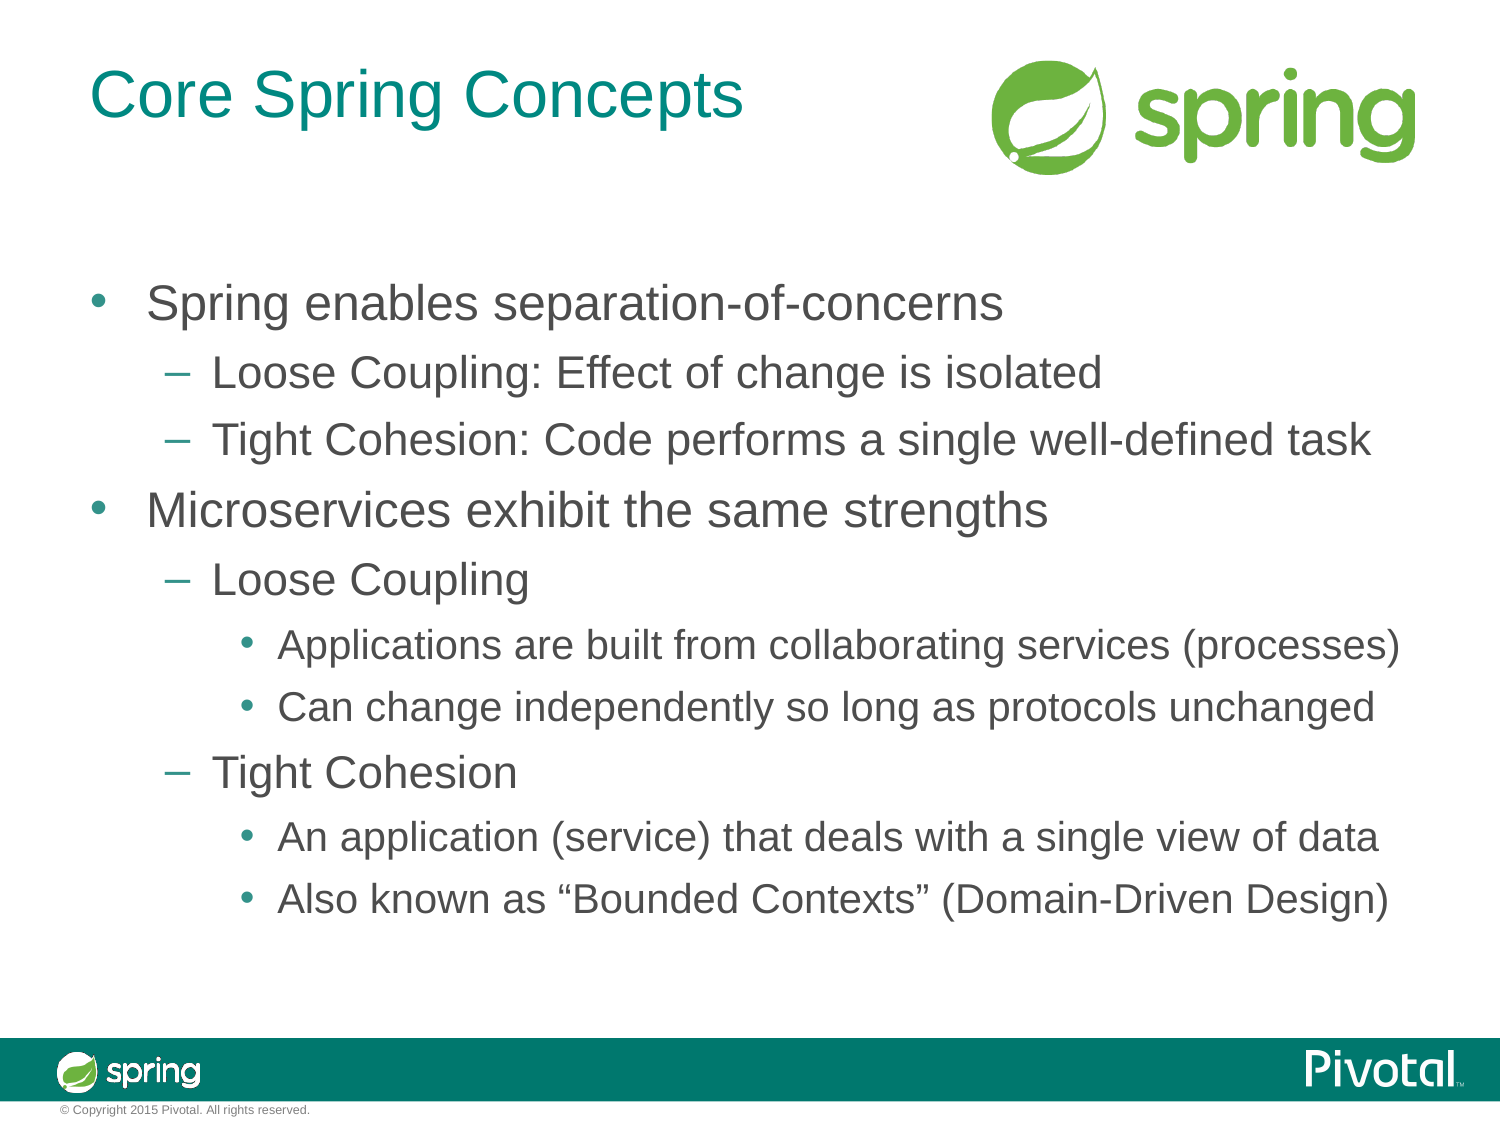

# Core Spring Concepts
Spring enables separation-of-concerns
Loose Coupling: Effect of change is isolated
Tight Cohesion: Code performs a single well-defined task
Microservices exhibit the same strengths
Loose Coupling
Applications are built from collaborating services (processes)
Can change independently so long as protocols unchanged
Tight Cohesion
An application (service) that deals with a single view of data
Also known as “Bounded Contexts” (Domain-Driven Design)